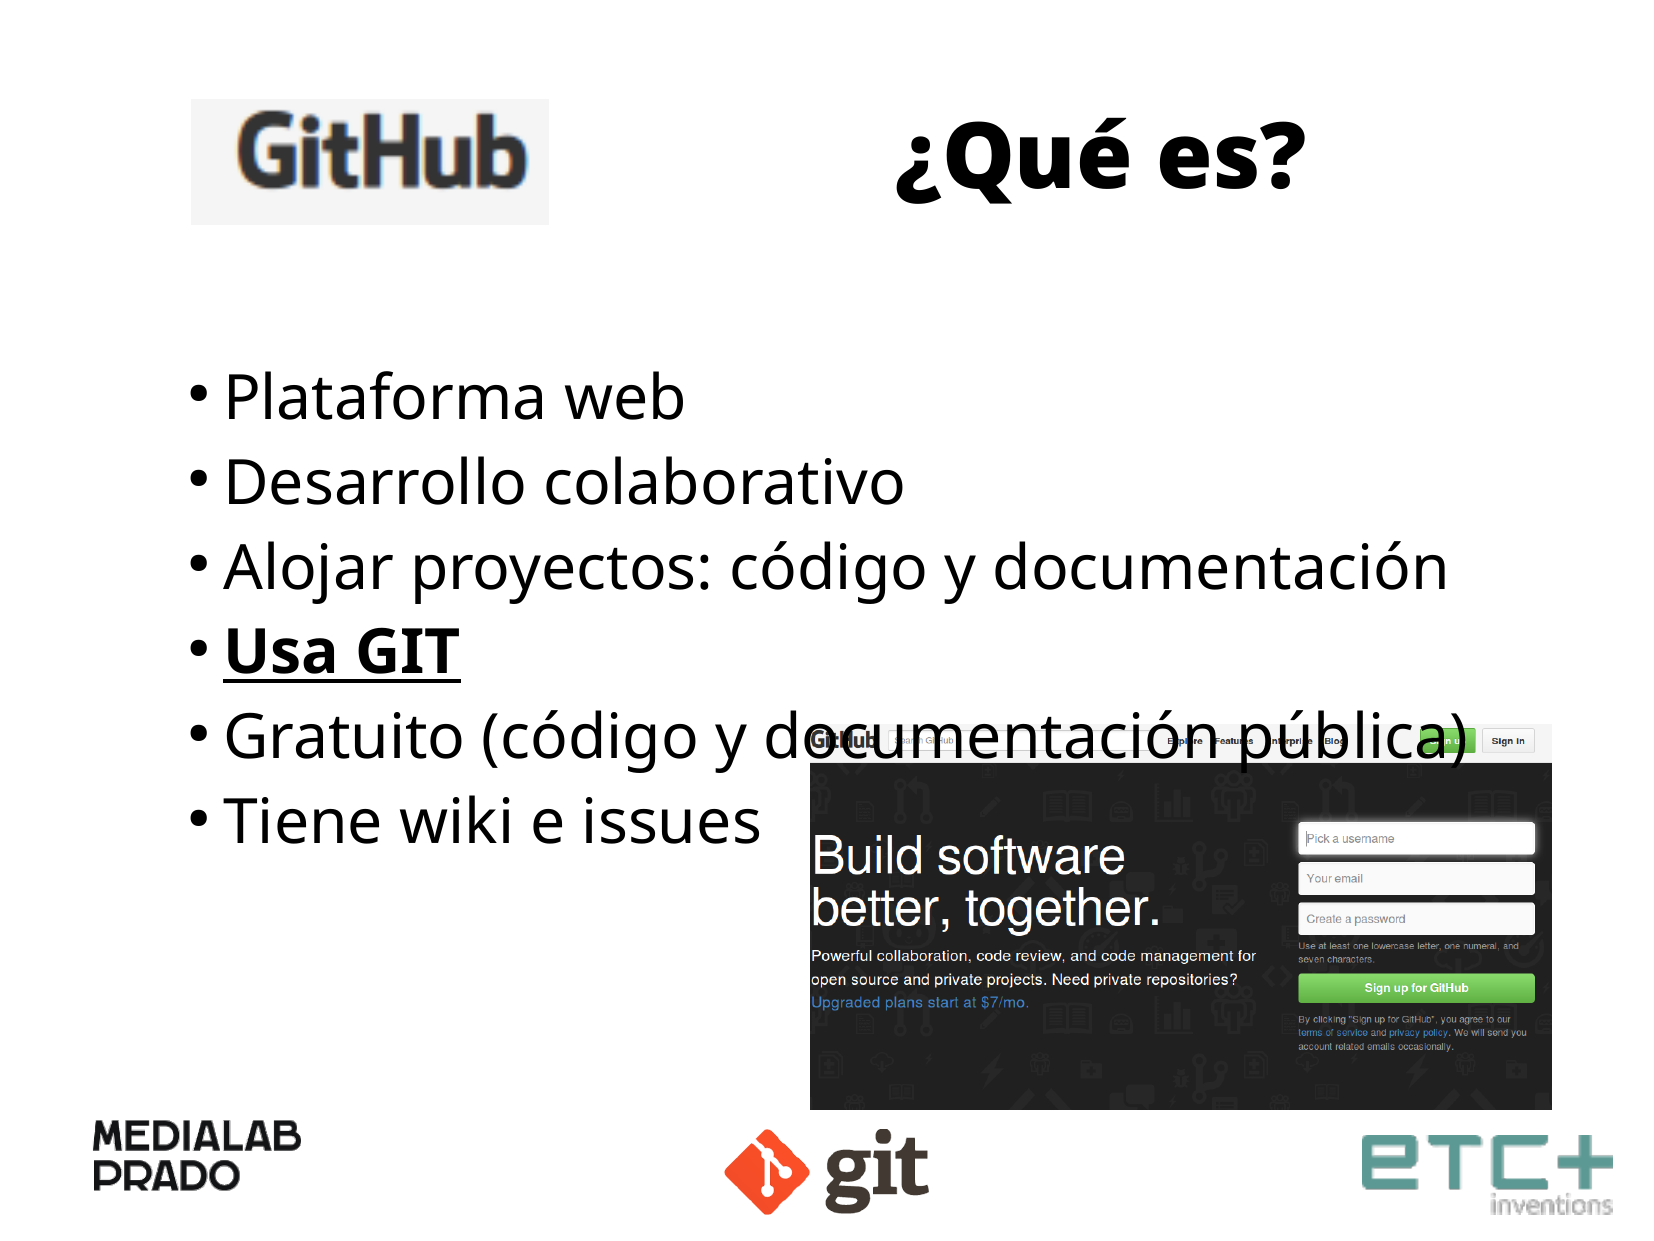

# ¿Qué es?
Plataforma web
Desarrollo colaborativo
Alojar proyectos: código y documentación
Usa GIT
Gratuito (código y documentación pública)
Tiene wiki e issues